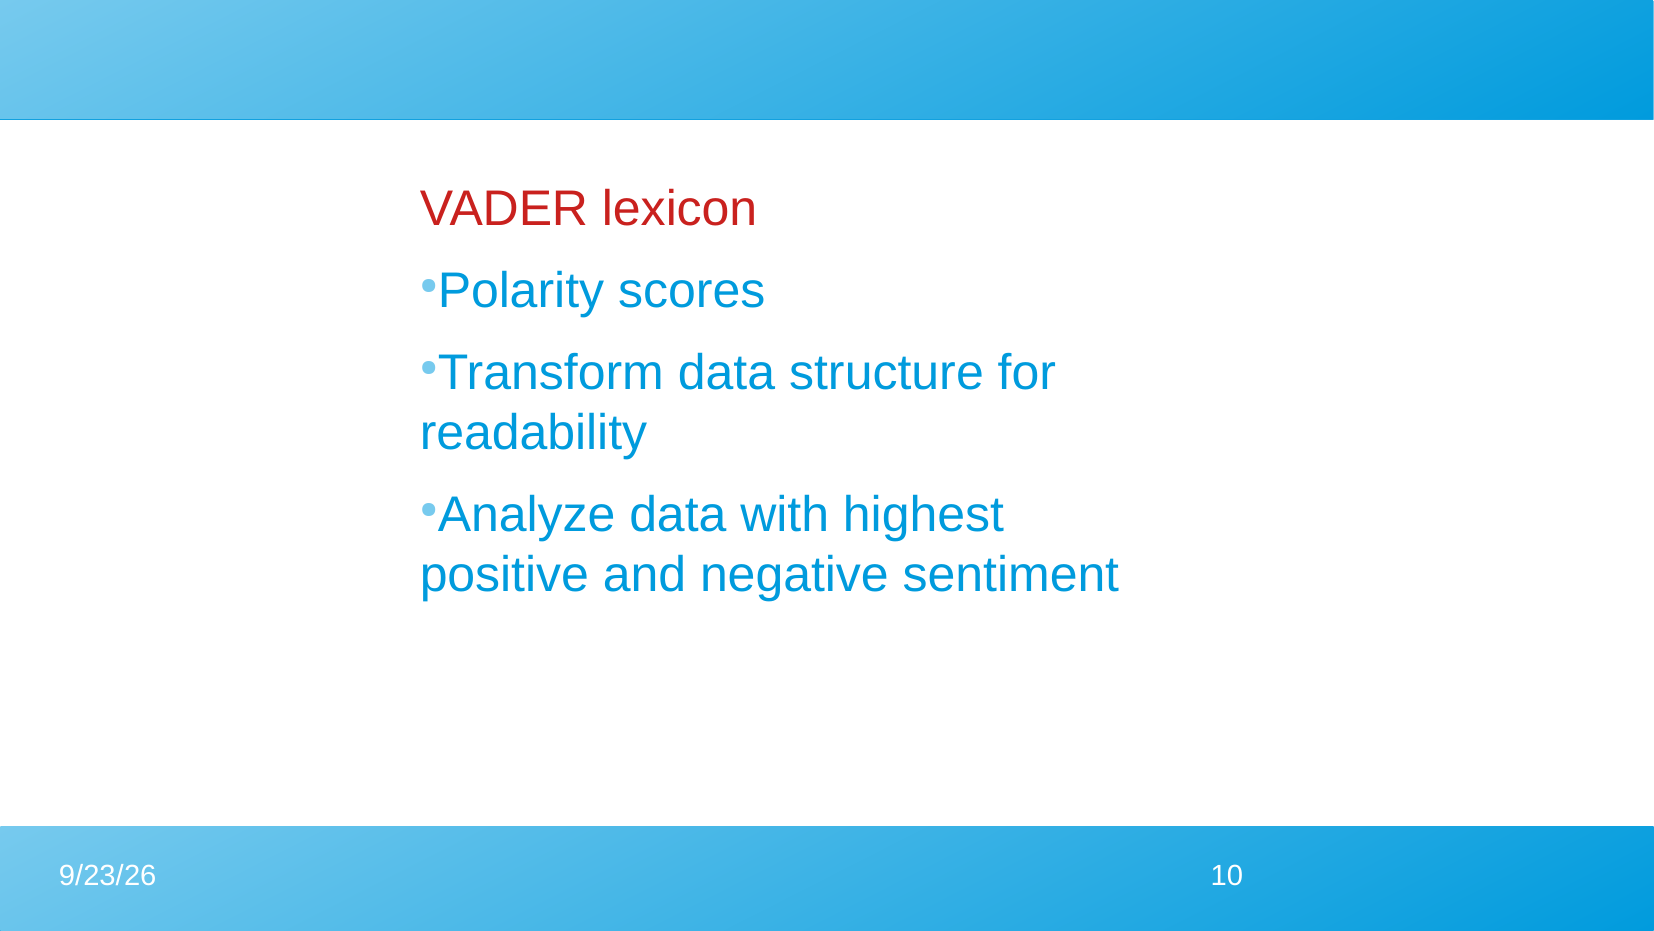

# VADER lexicon
Polarity scores
Transform data structure for readability
Analyze data with highest positive and negative sentiment